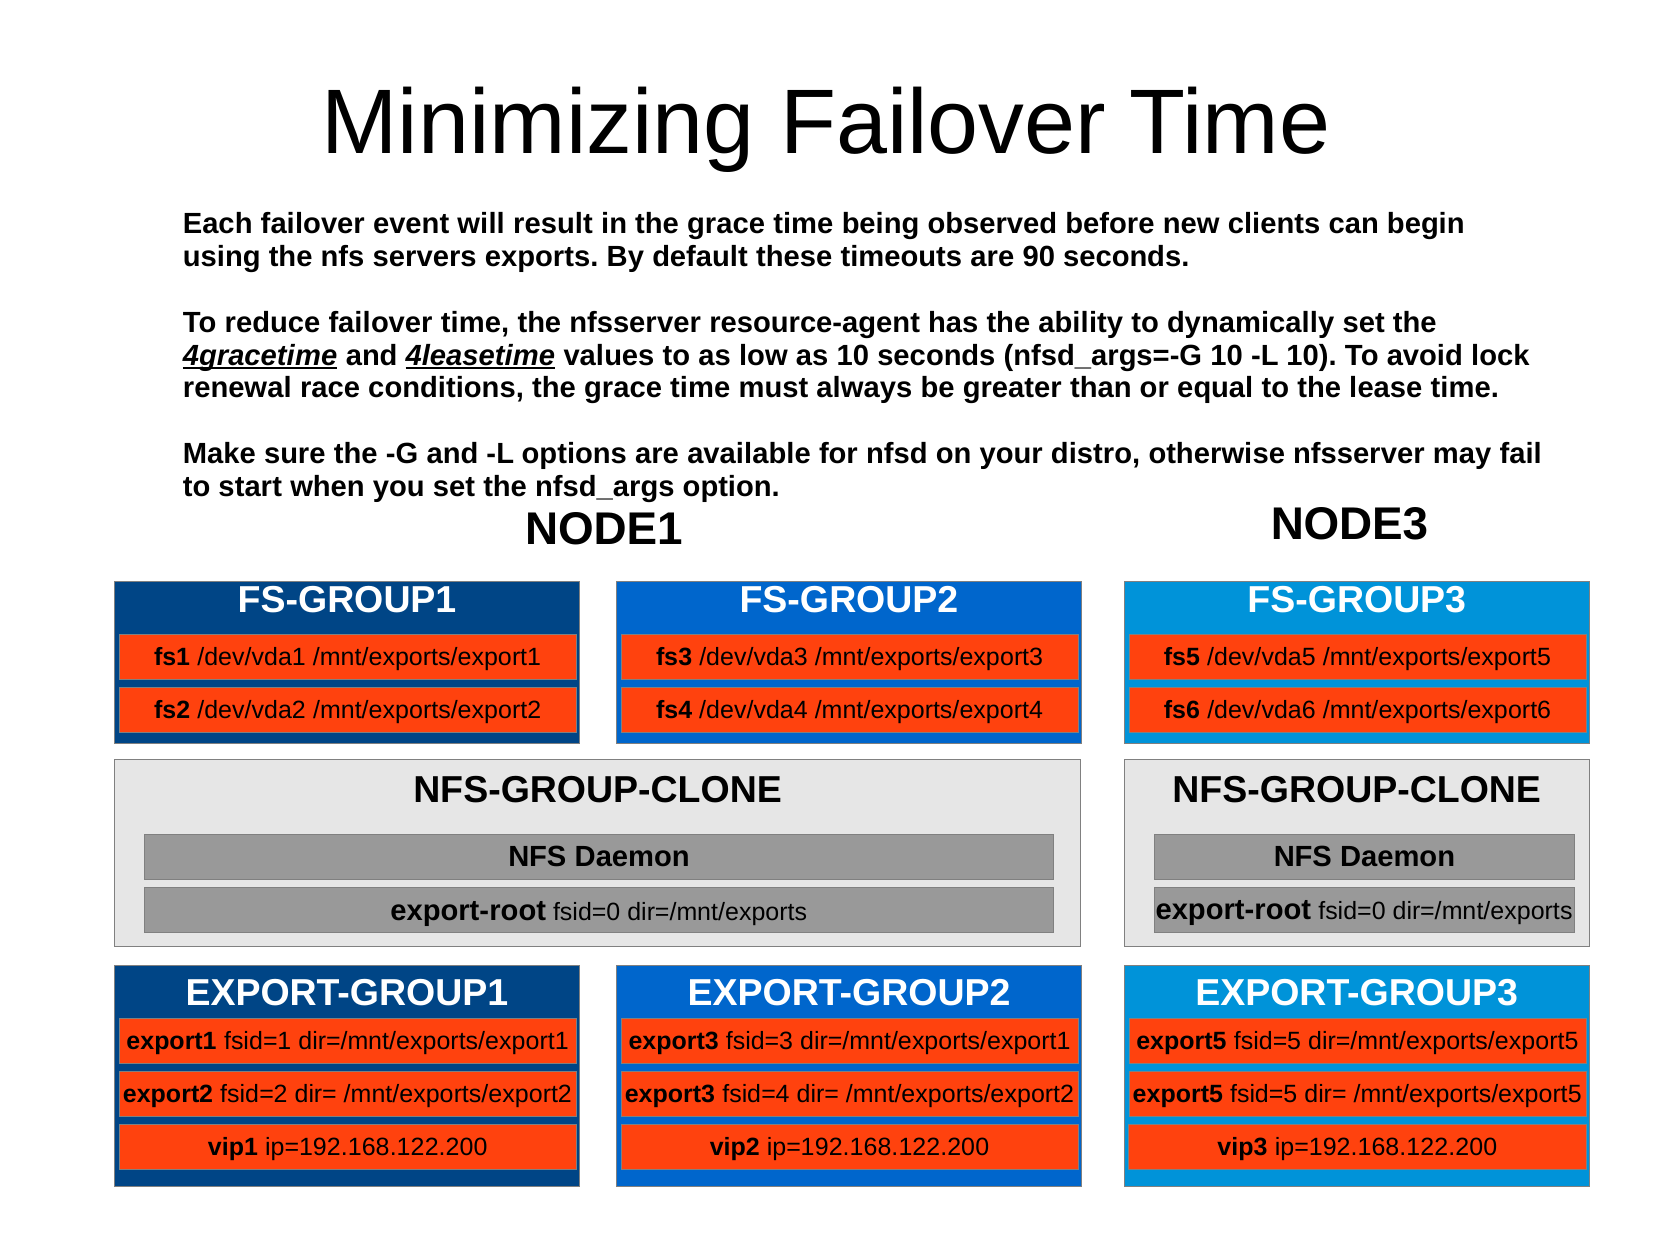

# Minimizing Failover Time
Each failover event will result in the grace time being observed before new clients can begin using the nfs servers exports. By default these timeouts are 90 seconds.
To reduce failover time, the nfsserver resource-agent has the ability to dynamically set the 4gracetime and 4leasetime values to as low as 10 seconds (nfsd_args=-G 10 -L 10). To avoid lock renewal race conditions, the grace time must always be greater than or equal to the lease time.
Make sure the -G and -L options are available for nfsd on your distro, otherwise nfsserver may fail to start when you set the nfsd_args option.
NODE3
NODE1
FS-GROUP2
FS-GROUP3
FS-GROUP1
fs3 /dev/vda3 /mnt/exports/export3
fs5 /dev/vda5 /mnt/exports/export5
fs1 /dev/vda1 /mnt/exports/export1
fs4 /dev/vda4 /mnt/exports/export4
fs6 /dev/vda6 /mnt/exports/export6
fs2 /dev/vda2 /mnt/exports/export2
NFS-GROUP-CLONE
NFS-GROUP-CLONE
NFS Daemon
NFS Daemon
export-root fsid=0 dir=/mnt/exports
export-root fsid=0 dir=/mnt/exports
EXPORT-GROUP2
EXPORT-GROUP3
EXPORT-GROUP1
export3 fsid=3 dir=/mnt/exports/export1
export5 fsid=5 dir=/mnt/exports/export5
export1 fsid=1 dir=/mnt/exports/export1
export3 fsid=4 dir= /mnt/exports/export2
export5 fsid=5 dir= /mnt/exports/export5
export2 fsid=2 dir= /mnt/exports/export2
vip2 ip=192.168.122.200
vip3 ip=192.168.122.200
vip1 ip=192.168.122.200